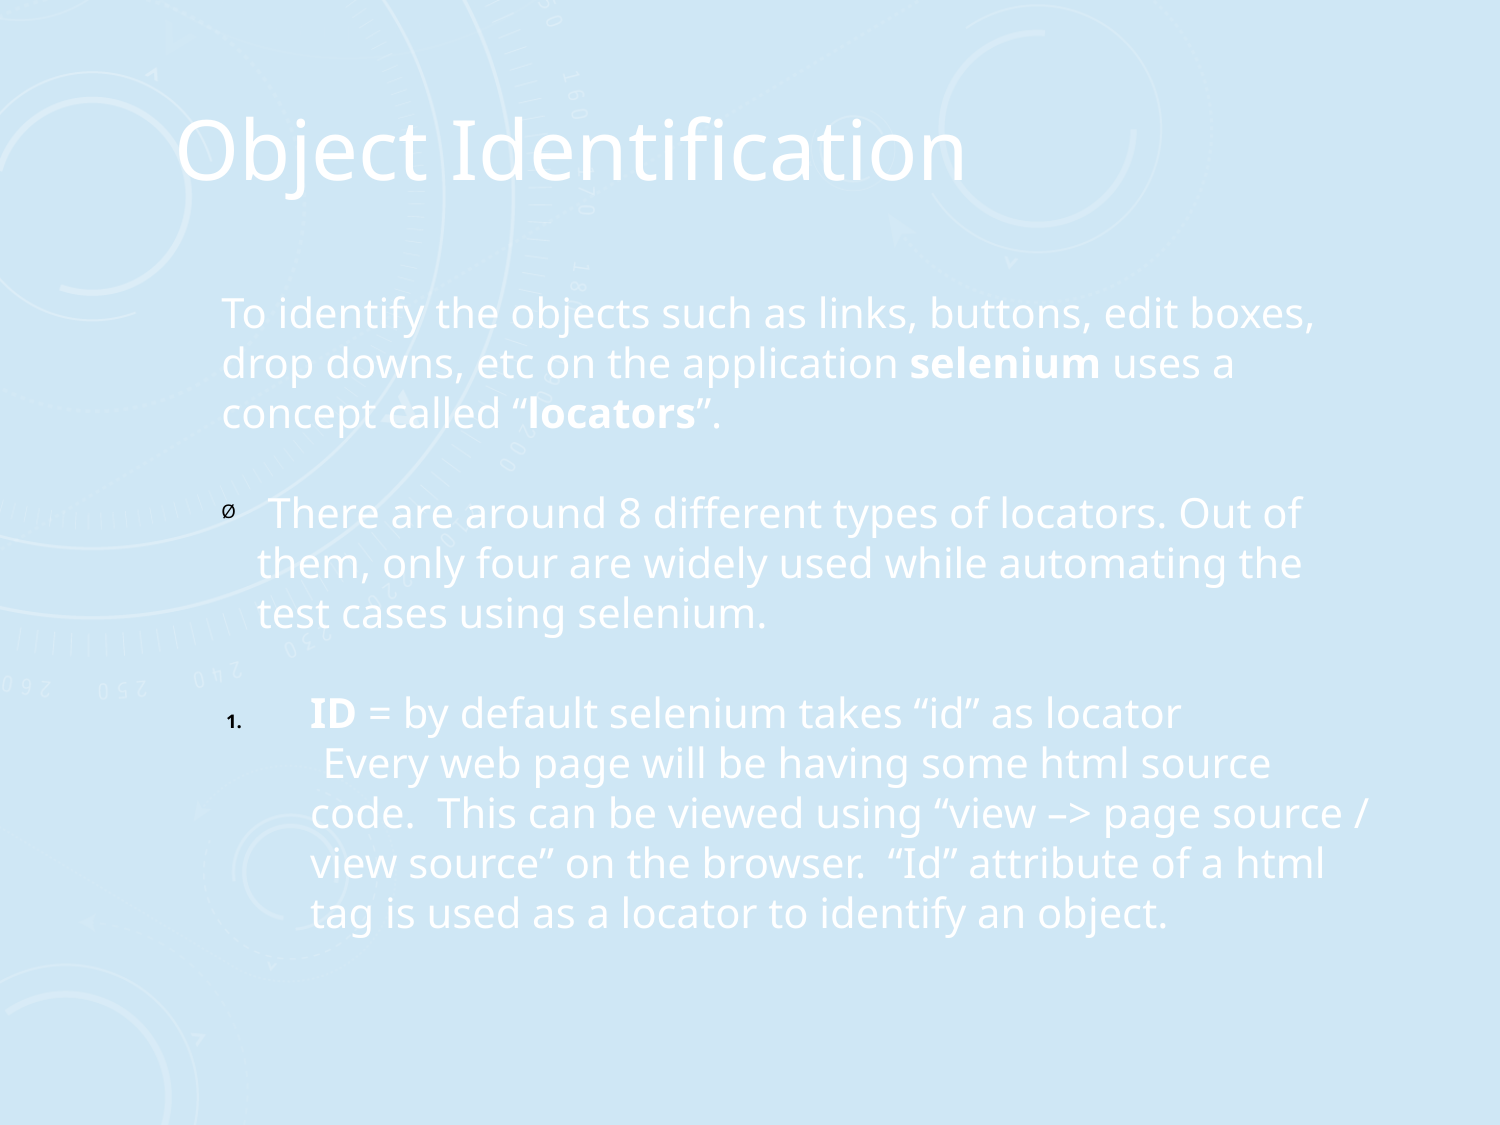

# Object Identification
To identify the objects such as links, buttons, edit boxes, drop downs, etc on the application selenium uses a concept called “locators”.
 There are around 8 different types of locators. Out of them, only four are widely used while automating the test cases using selenium.
ID = by default selenium takes “id” as locator
 Every web page will be having some html source code.  This can be viewed using “view –> page source / view source” on the browser.  “Id” attribute of a html tag is used as a locator to identify an object.